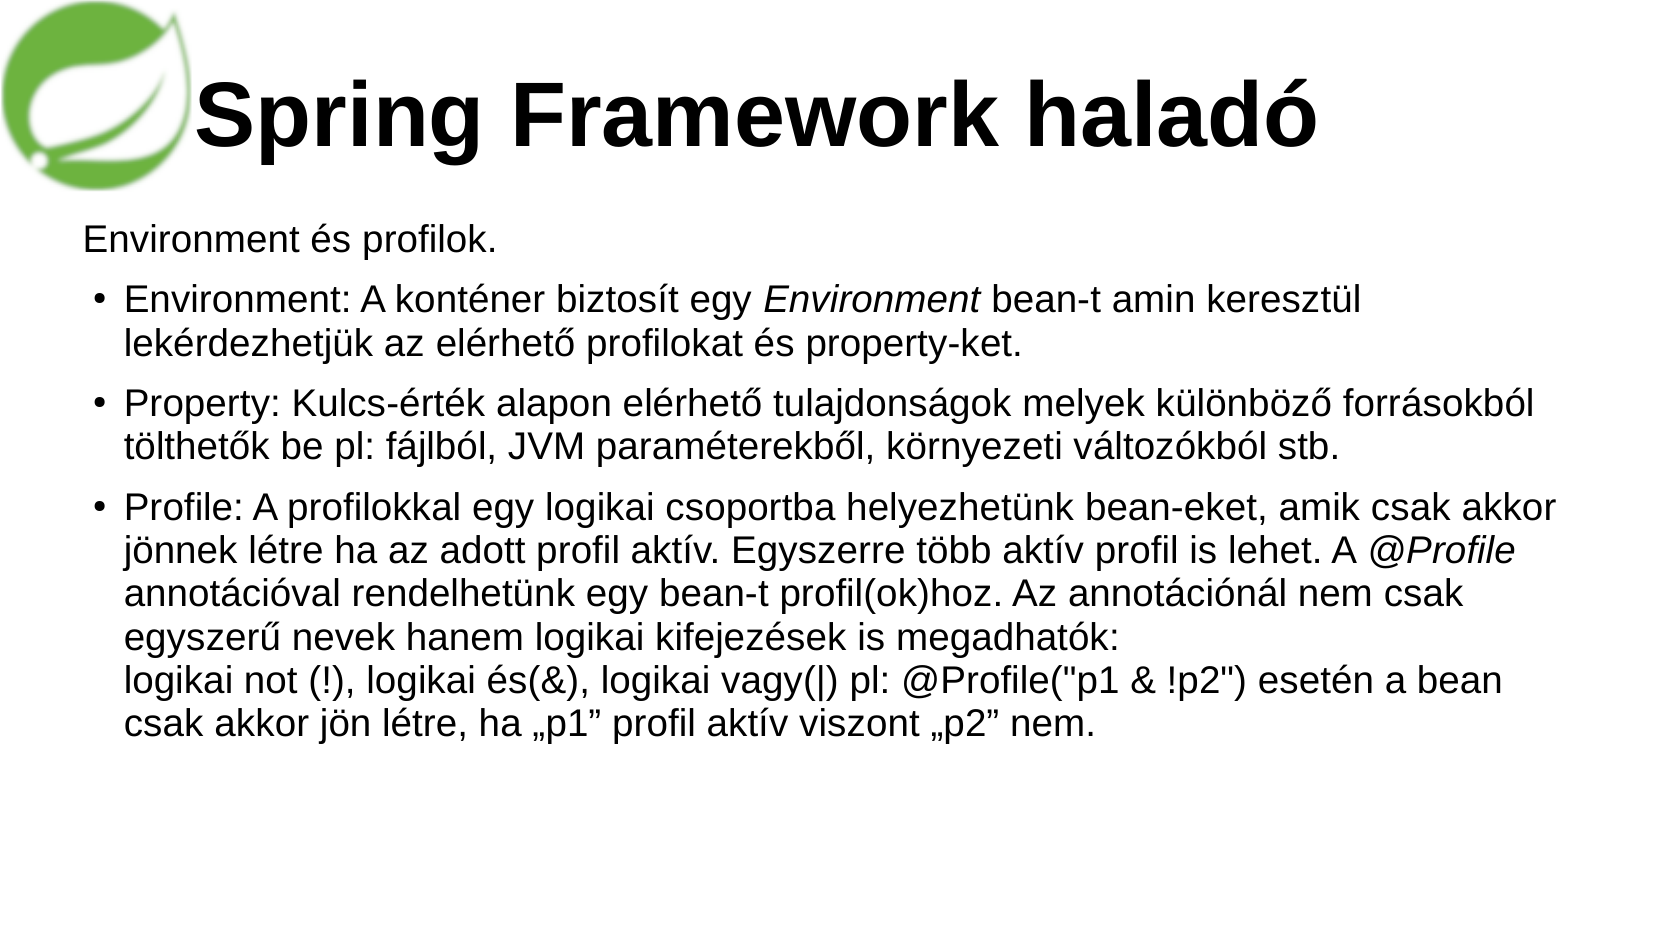

# Spring Framework haladó
Environment és profilok.
Environment: A konténer biztosít egy Environment bean-t amin keresztül lekérdezhetjük az elérhető profilokat és property-ket.
Property: Kulcs-érték alapon elérhető tulajdonságok melyek különböző forrásokból tölthetők be pl: fájlból, JVM paraméterekből, környezeti változókból stb.
Profile: A profilokkal egy logikai csoportba helyezhetünk bean-eket, amik csak akkor jönnek létre ha az adott profil aktív. Egyszerre több aktív profil is lehet. A @Profile annotációval rendelhetünk egy bean-t profil(ok)hoz. Az annotációnál nem csak egyszerű nevek hanem logikai kifejezések is megadhatók:
logikai not (!), logikai és(&), logikai vagy(|) pl: @Profile("p1 & !p2") esetén a bean csak akkor jön létre, ha „p1” profil aktív viszont „p2” nem.